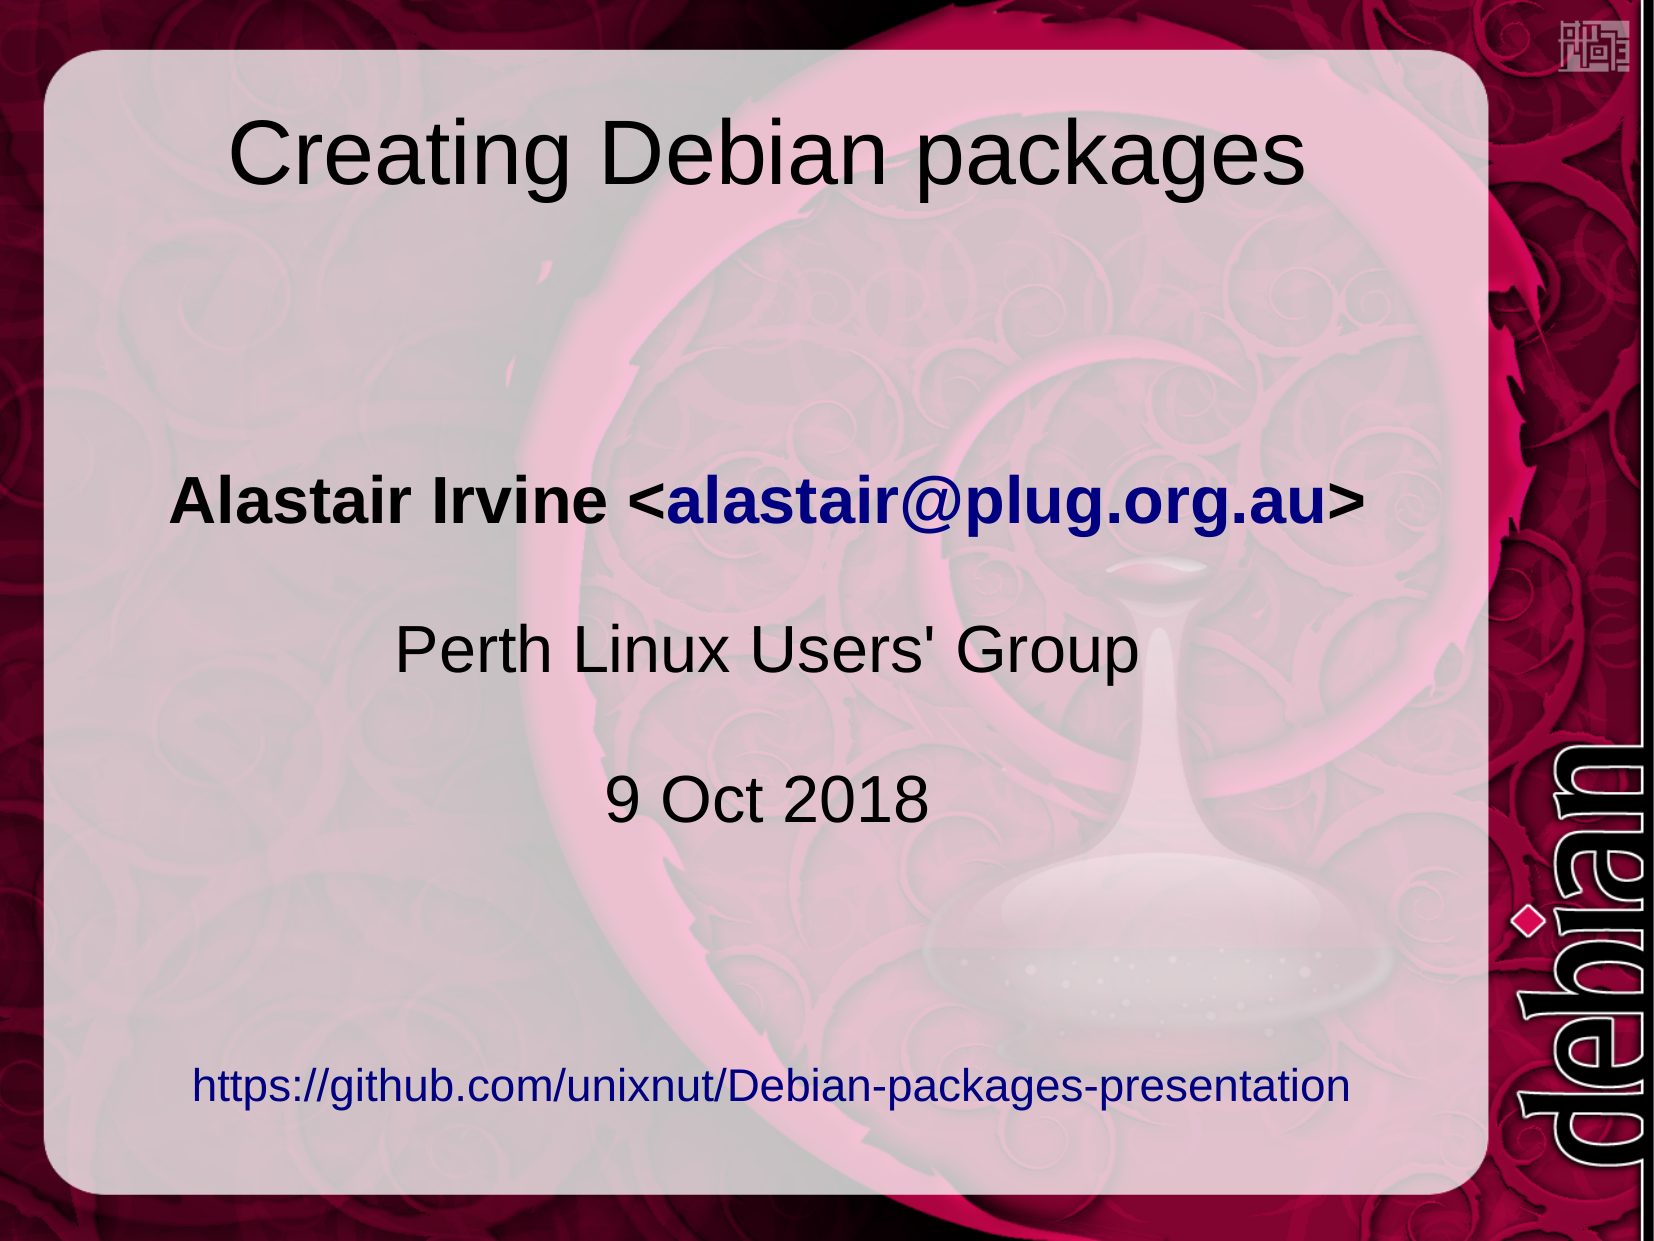

# Creating Debian packages
Alastair Irvine <alastair@plug.org.au>
Perth Linux Users' Group
9 Oct 2018
https://github.com/unixnut/Debian-packages-presentation